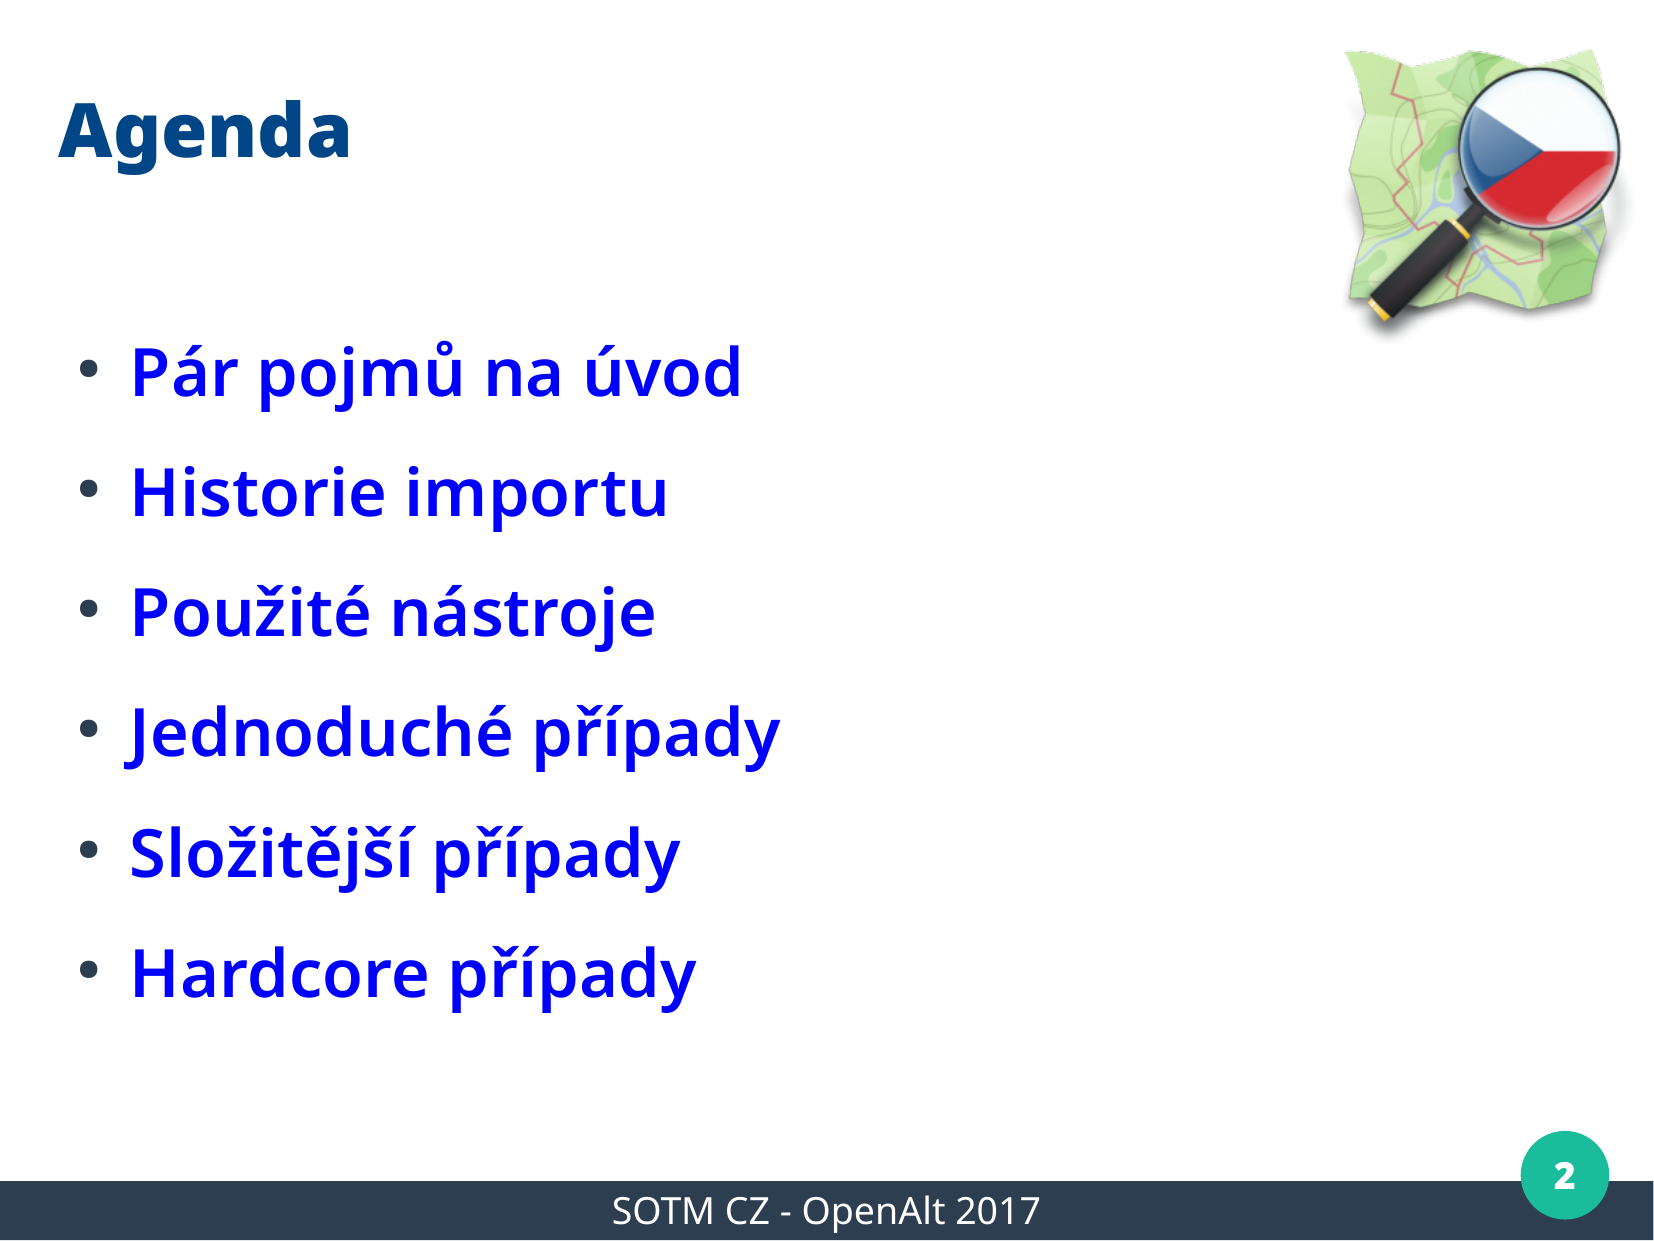

# Agenda
Pár pojmů na úvod
Historie importu
Použité nástroje
Jednoduché případy
Složitější případy
Hardcore případy
2
SOTM CZ - OpenAlt 2017